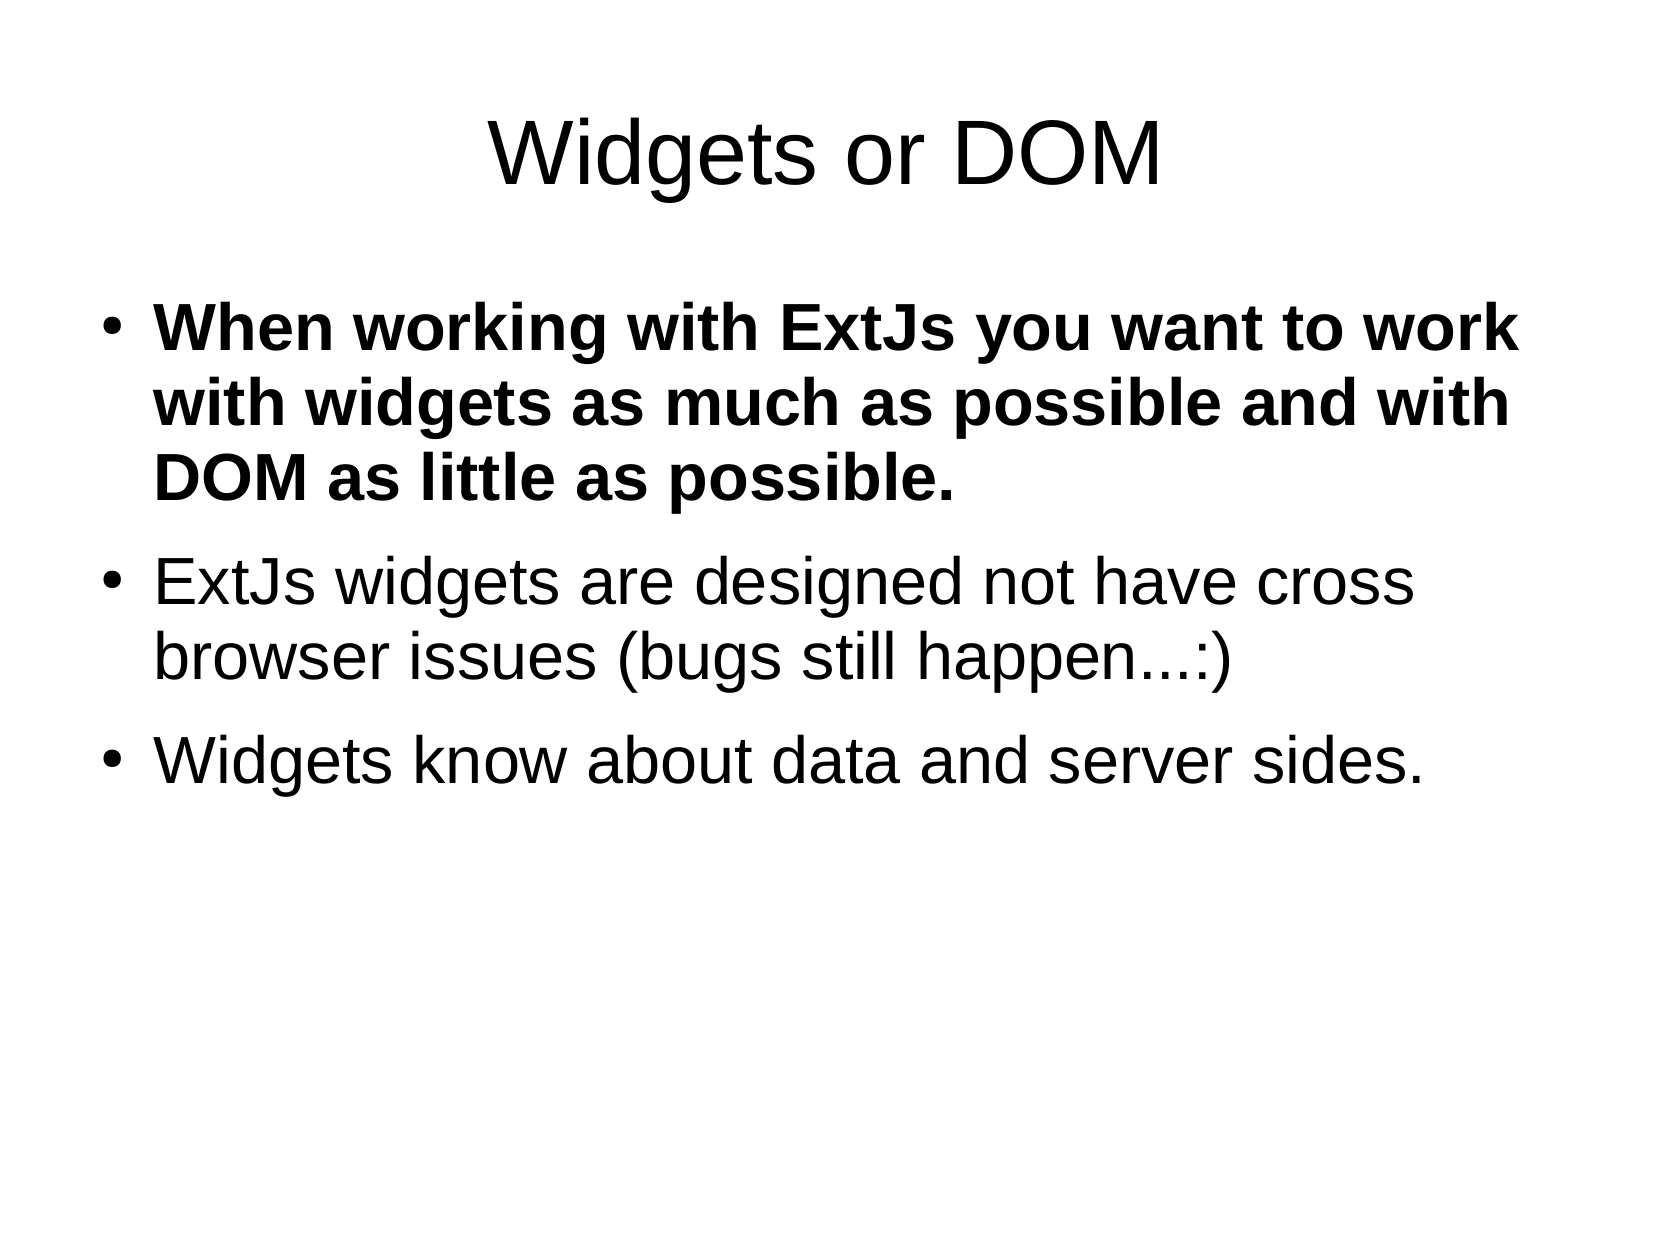

# Widgets or DOM
When working with ExtJs you want to work with widgets as much as possible and with DOM as little as possible.
ExtJs widgets are designed not have cross browser issues (bugs still happen...:)
Widgets know about data and server sides.